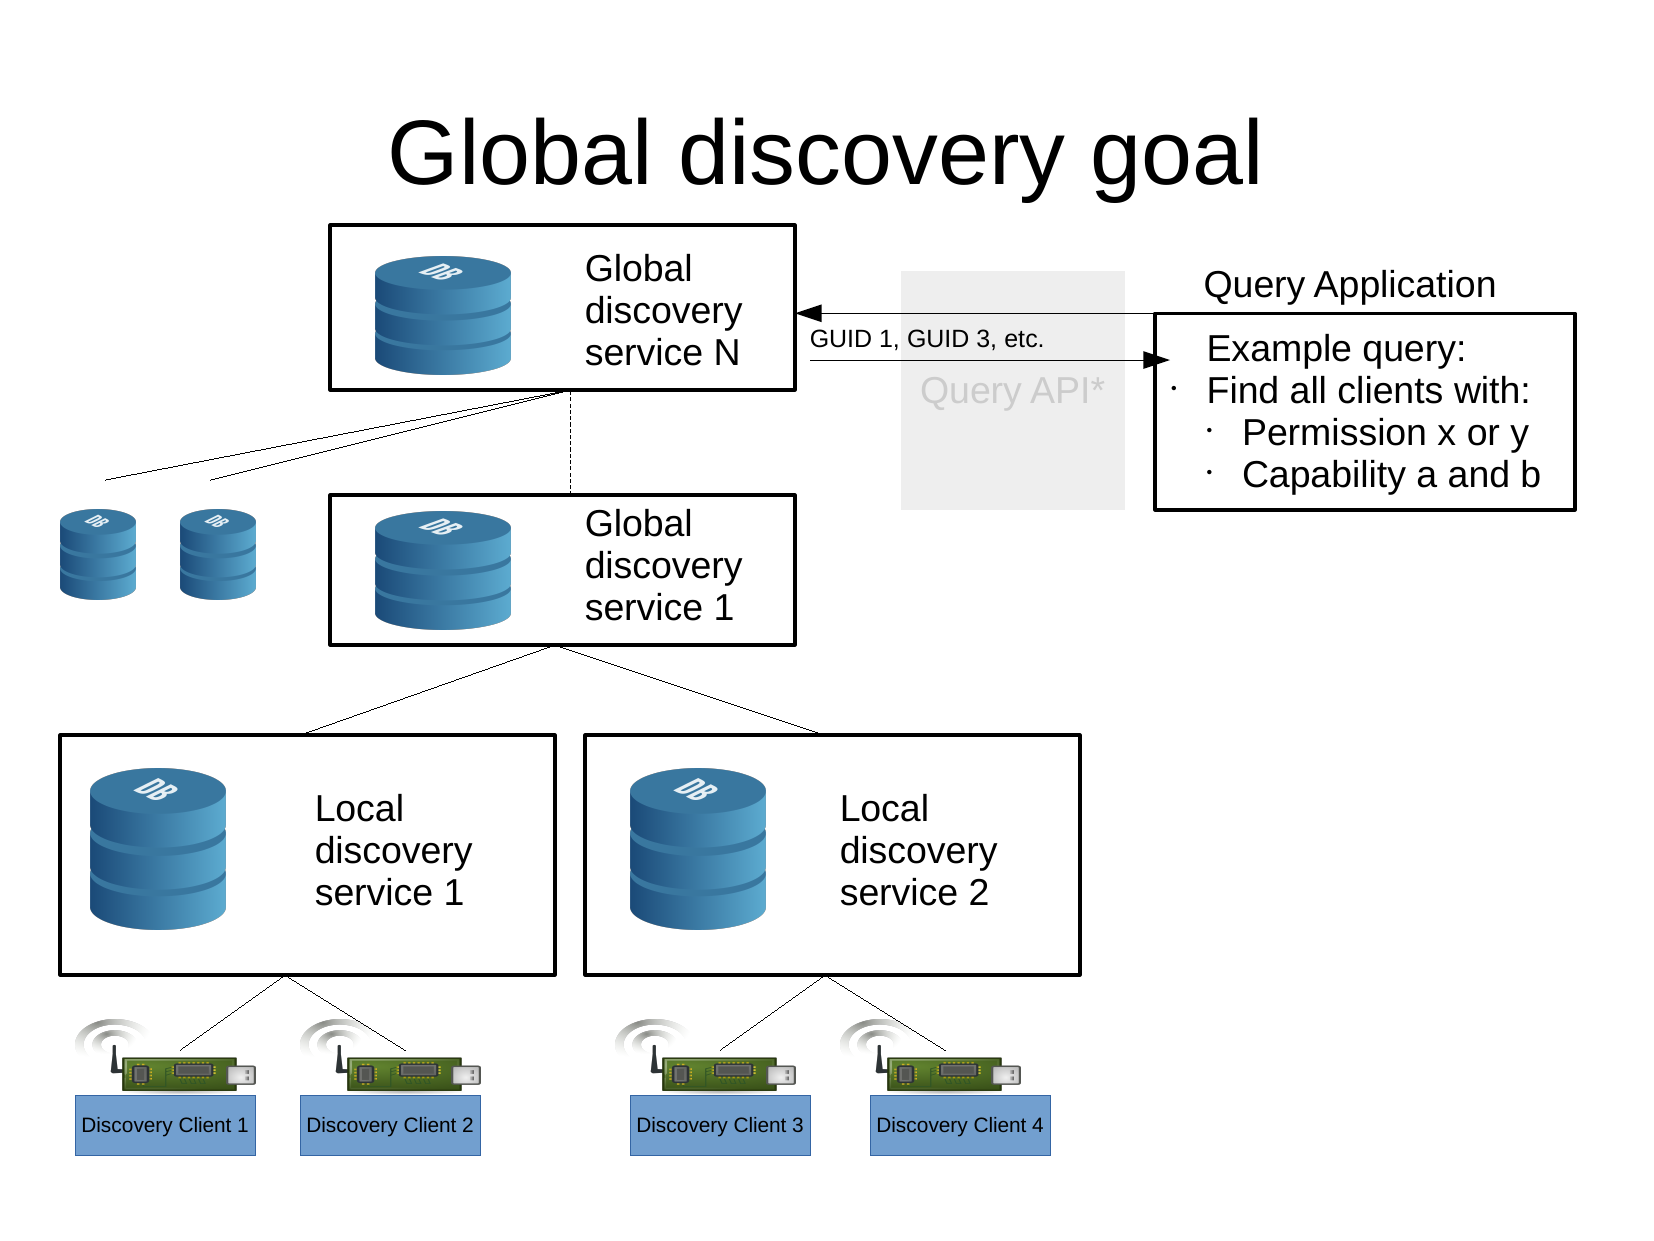

# Global discovery goal
Global discovery service N
Query Application
Query API*
Example query:
Find all clients with:
Permission x or y
Capability a and b
GUID 1, GUID 3, etc.
Global discovery service 1
Local discovery service 1
Local discovery service 2
Discovery Client 1
Discovery Client 2
Discovery Client 3
Discovery Client 4